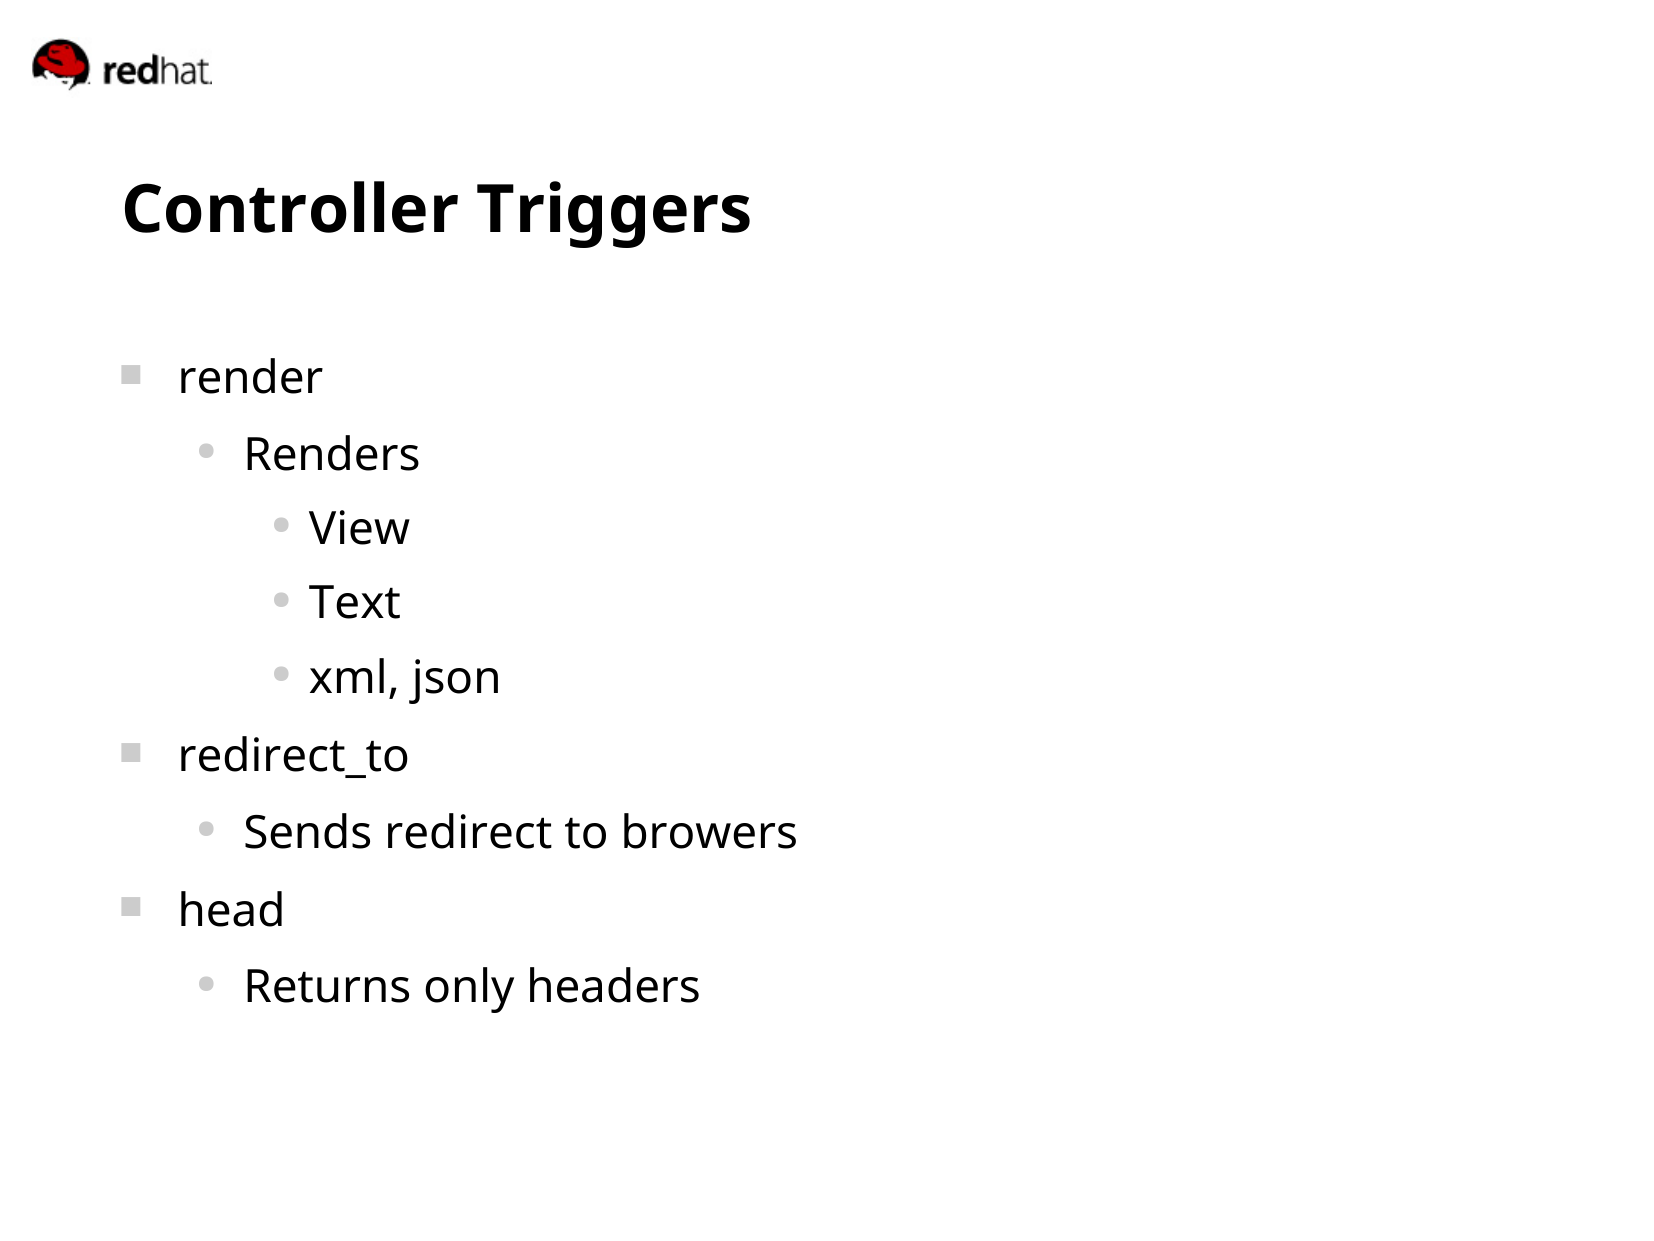

# Controller Triggers
render
Renders
View
Text
xml, json
redirect_to
Sends redirect to browers
head
Returns only headers